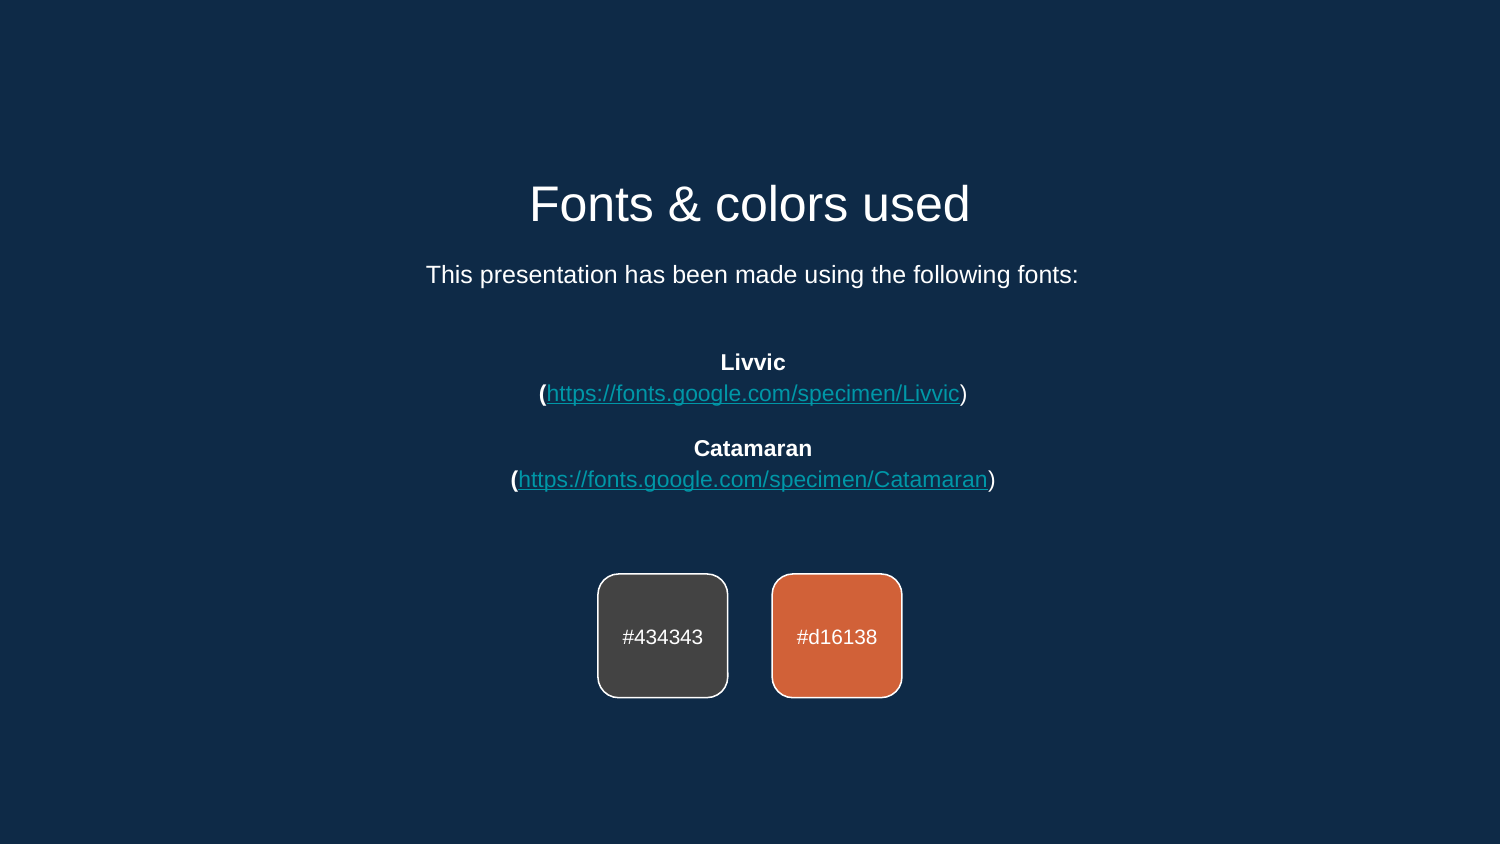

# Fonts & colors used
This presentation has been made using the following fonts:
Livvic
(https://fonts.google.com/specimen/Livvic)
Catamaran
(https://fonts.google.com/specimen/Catamaran)
#434343
#d16138